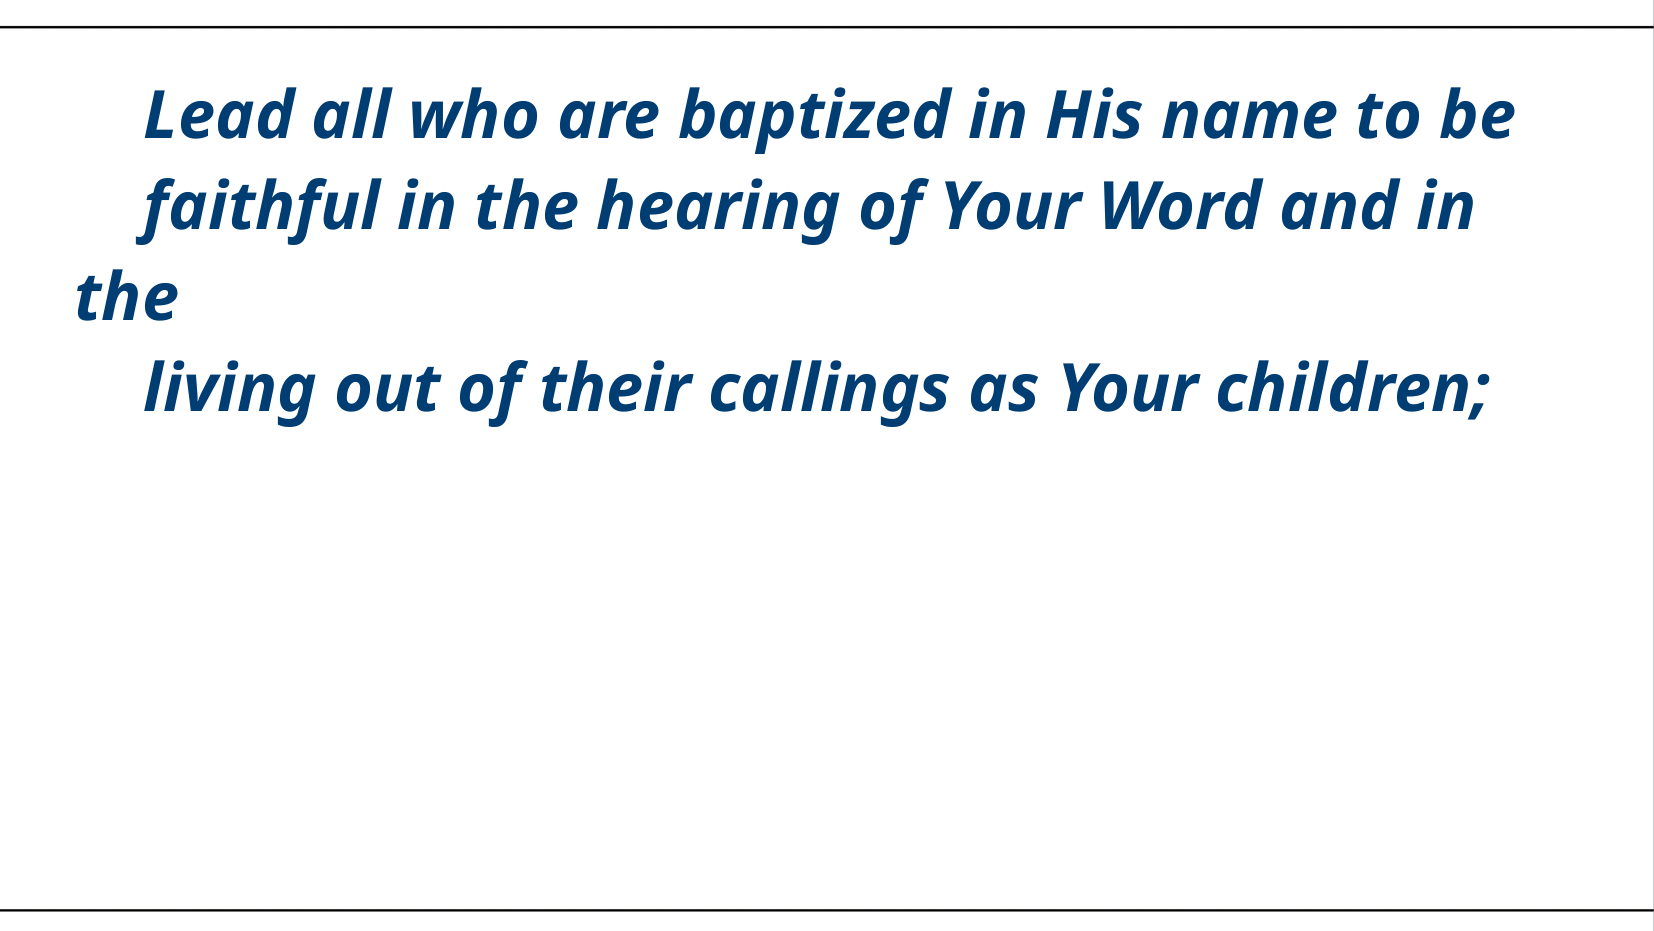

Lead all who are baptized in His name to be
 faithful in the hearing of Your Word and in the
 living out of their callings as Your children;